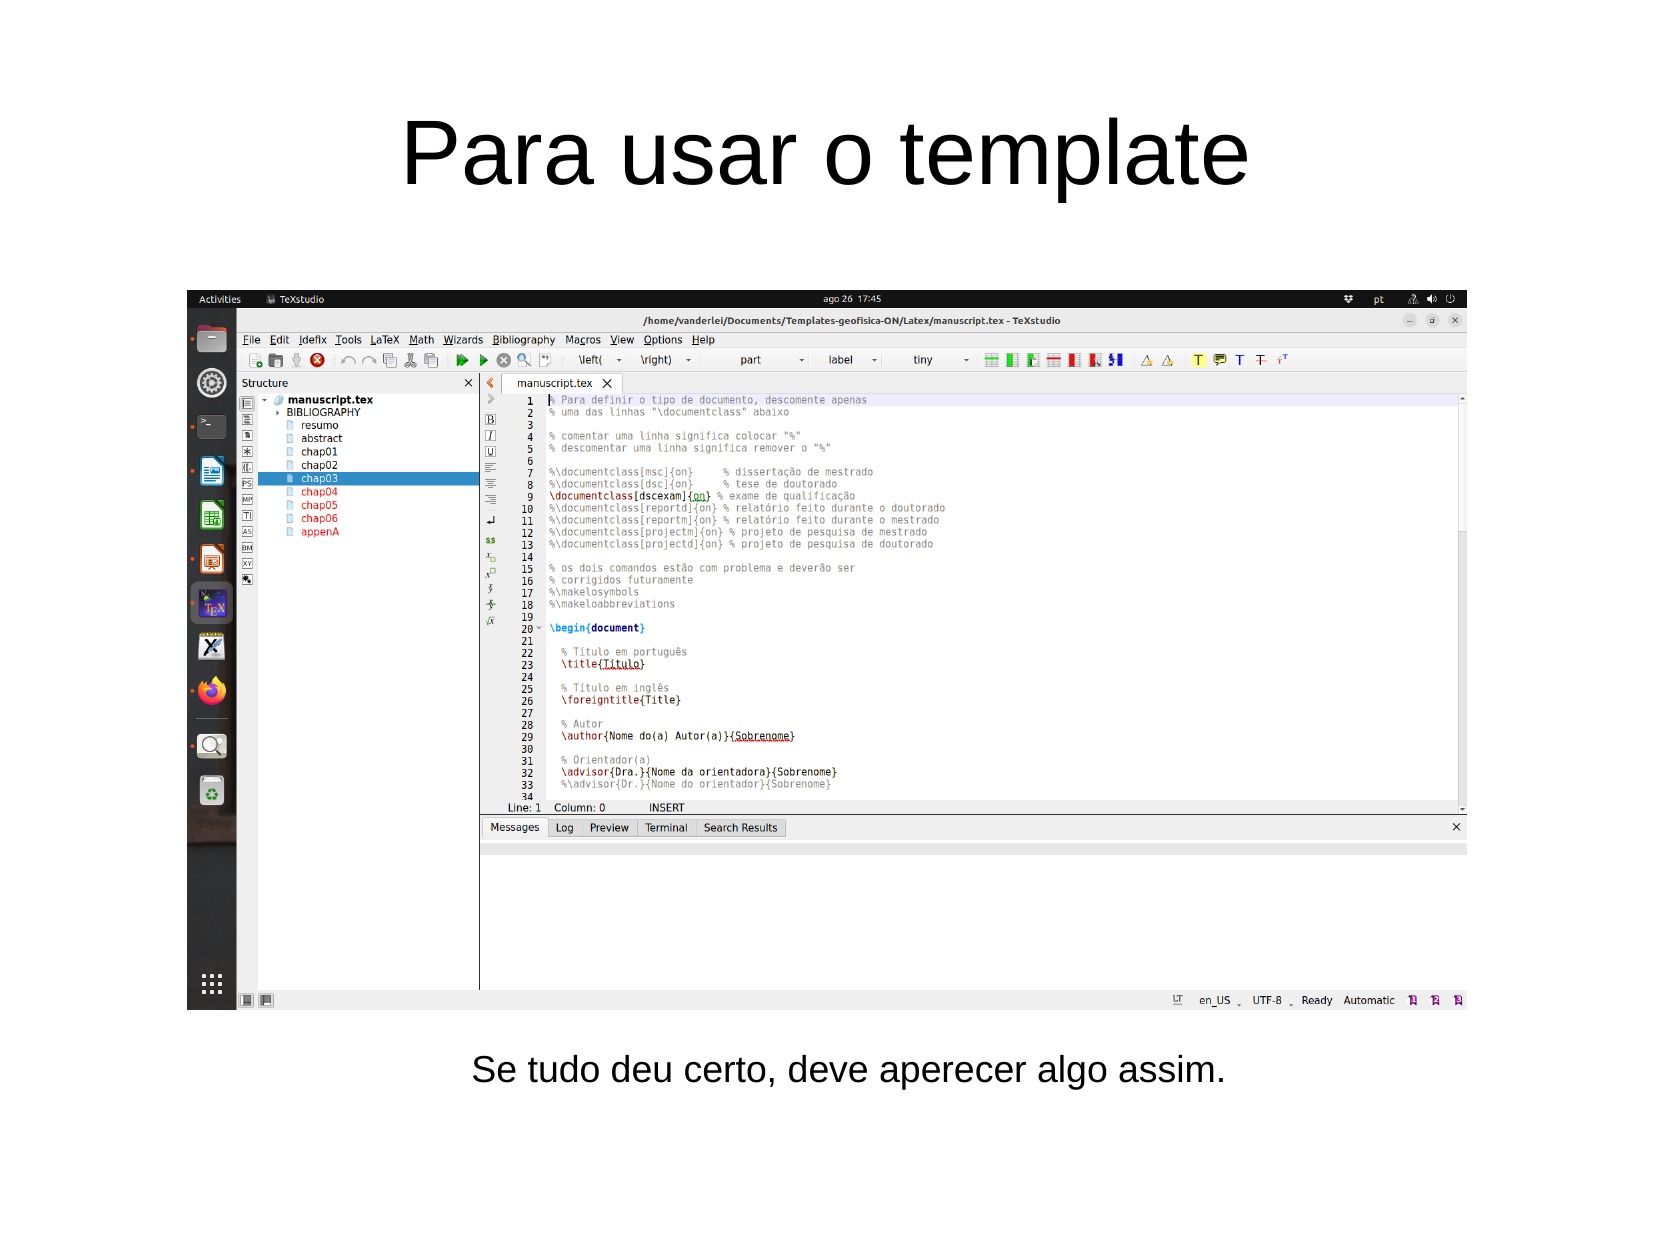

# Para usar o template
Se tudo deu certo, deve aperecer algo assim.